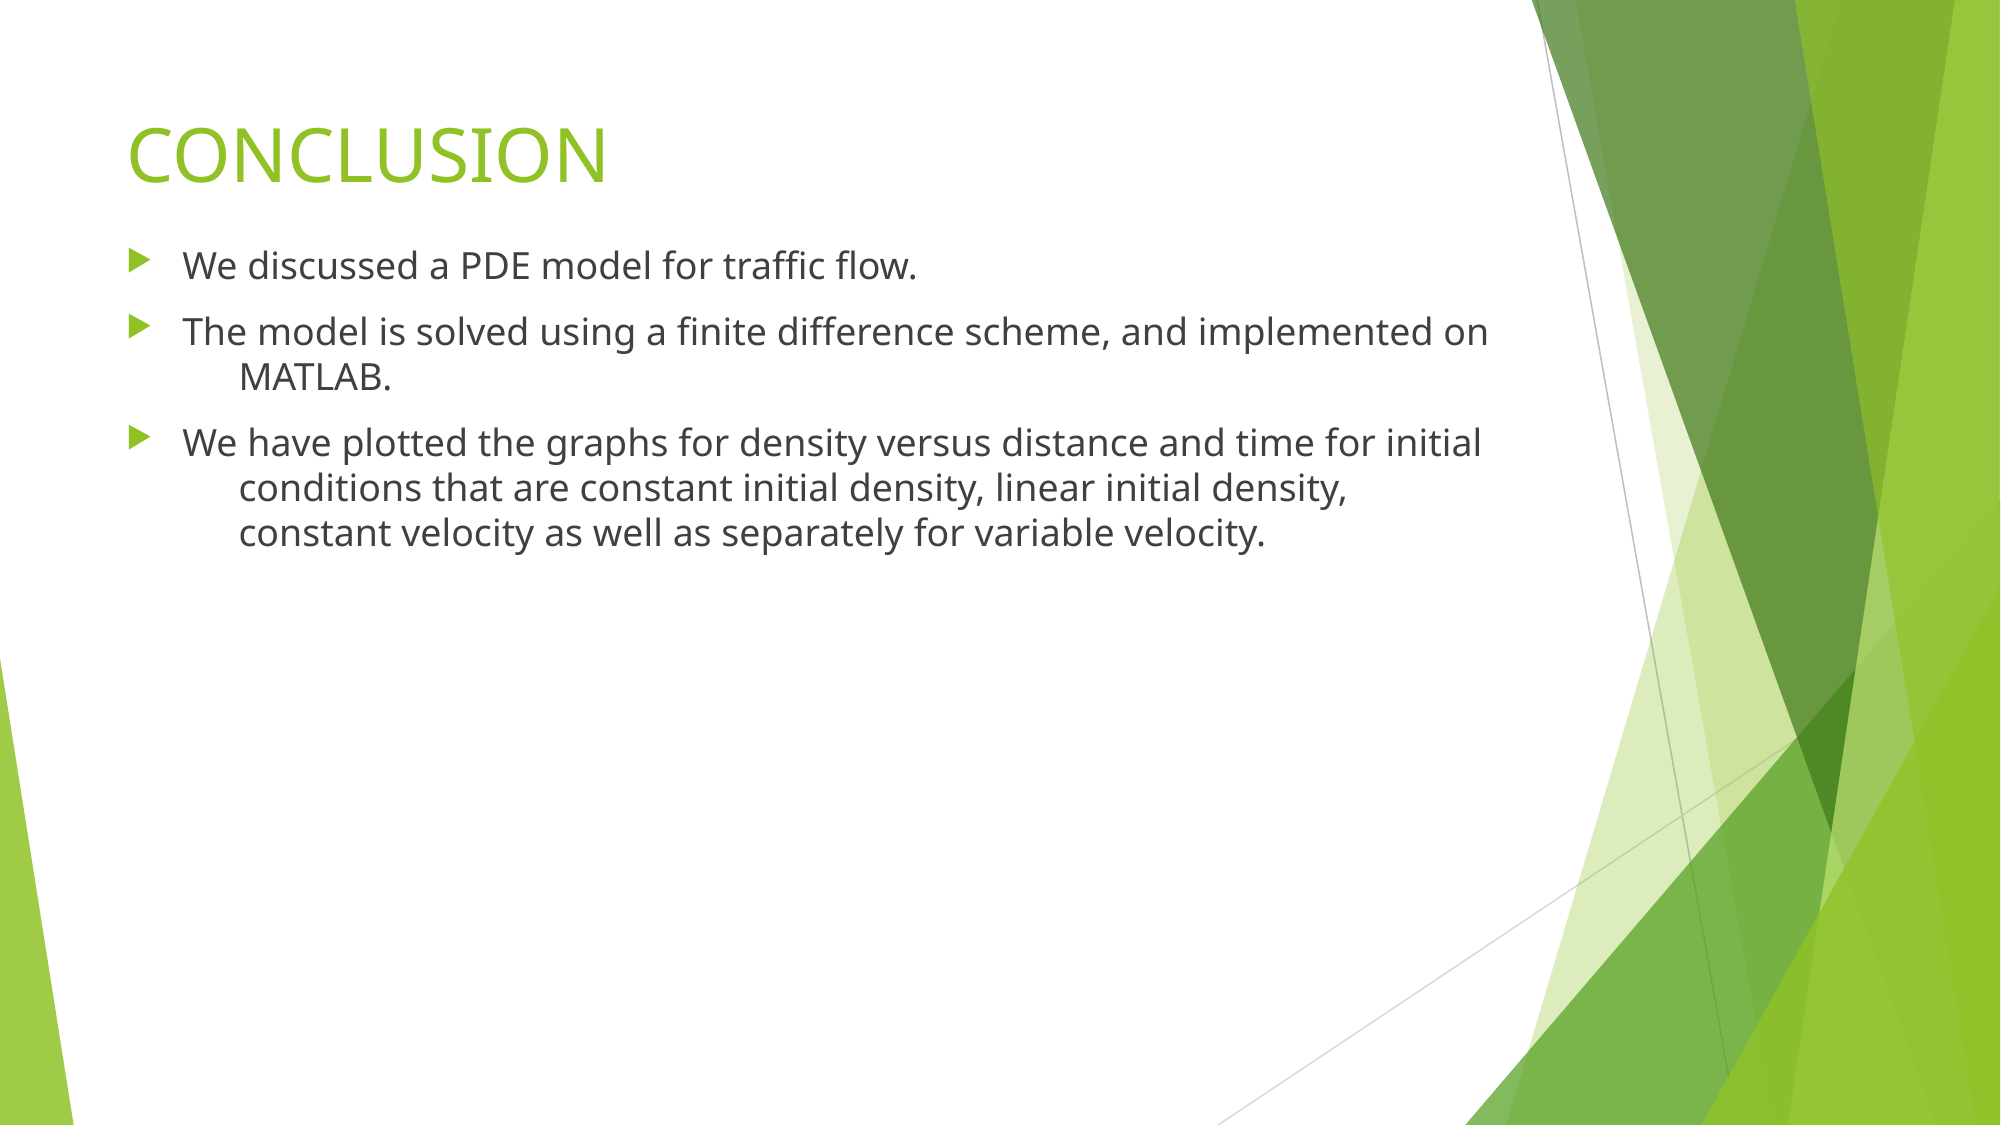

# CONCLUSION
We discussed a PDE model for traffic flow.
The model is solved using a finite difference scheme, and implemented on MATLAB.
We have plotted the graphs for density versus distance and time for initial conditions that are constant initial density, linear initial density, constant velocity as well as separately for variable velocity.